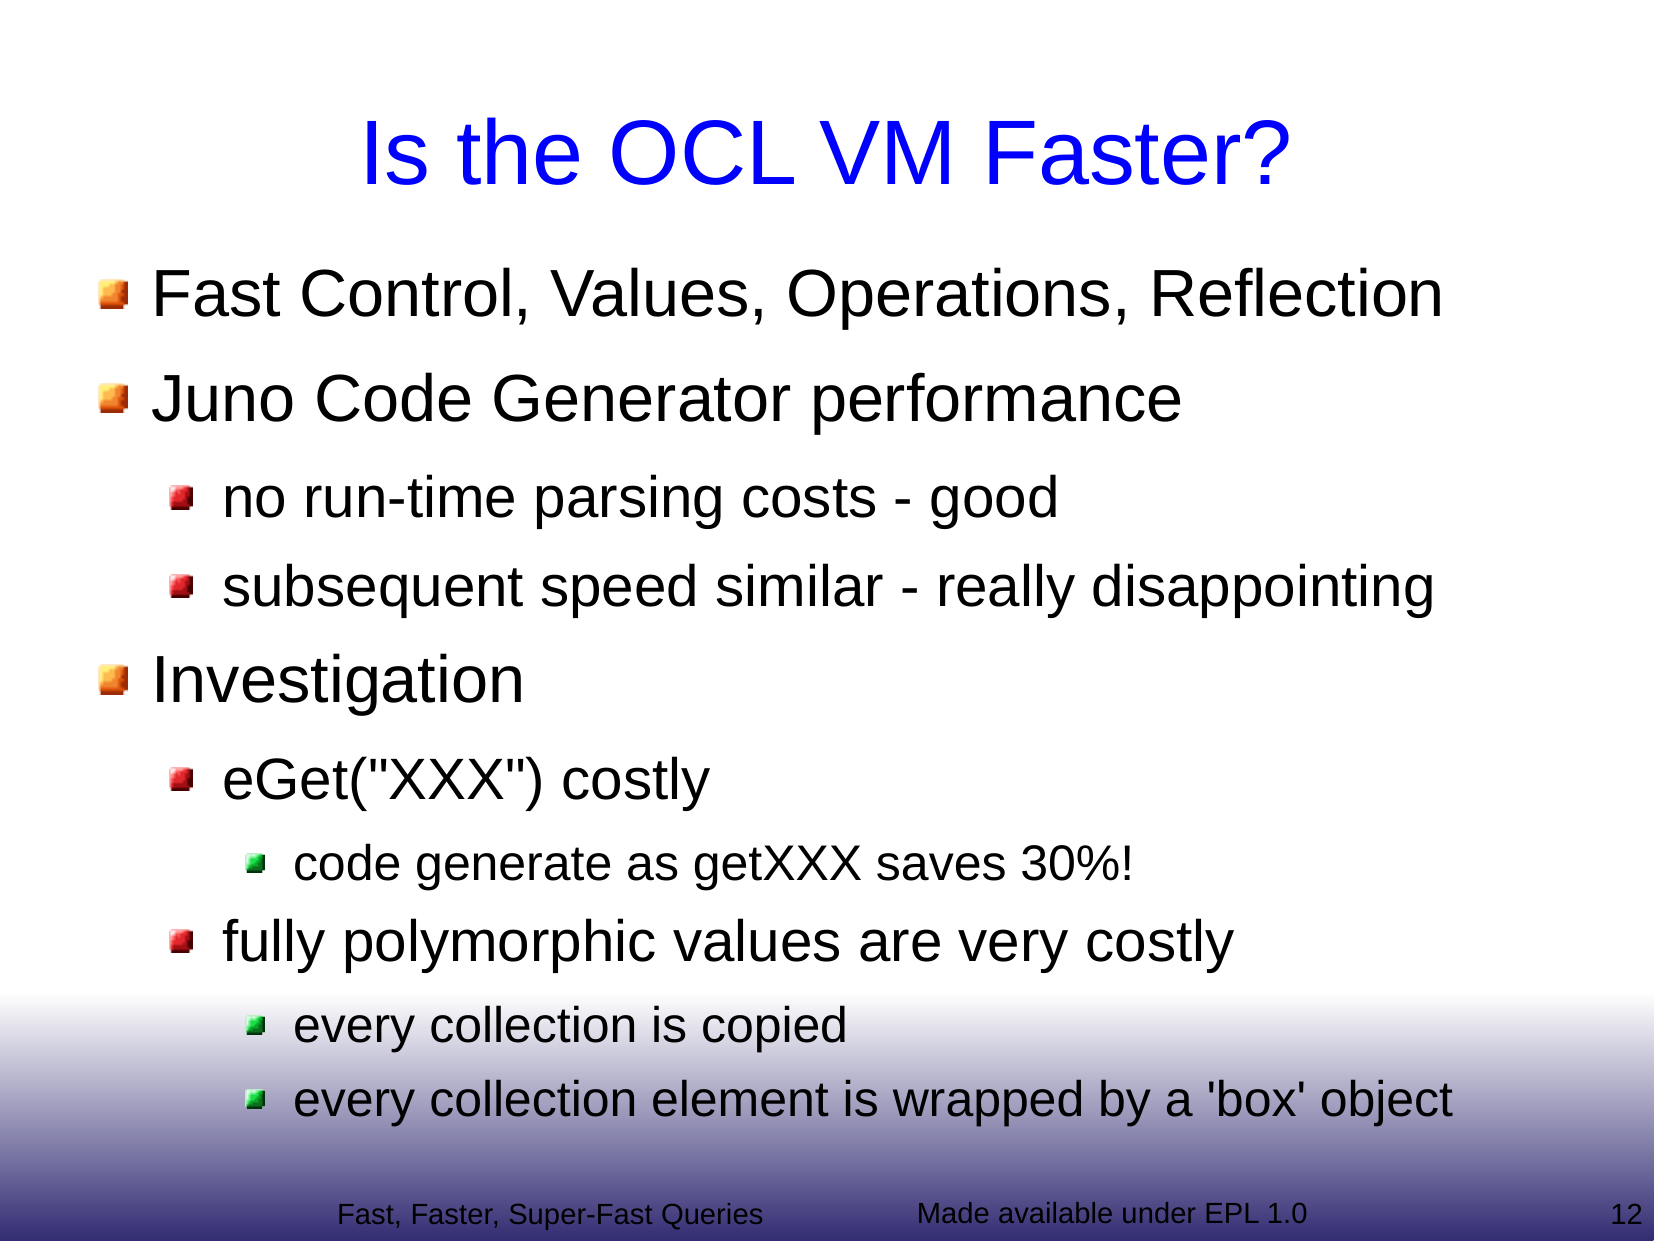

# Is the OCL VM Faster?
Fast Control, Values, Operations, Reflection
Juno Code Generator performance
no run-time parsing costs - good
subsequent speed similar - really disappointing
Investigation
eGet("XXX") costly
code generate as getXXX saves 30%!
fully polymorphic values are very costly
every collection is copied
every collection element is wrapped by a 'box' object
Fast, Faster, Super-Fast Queries
12